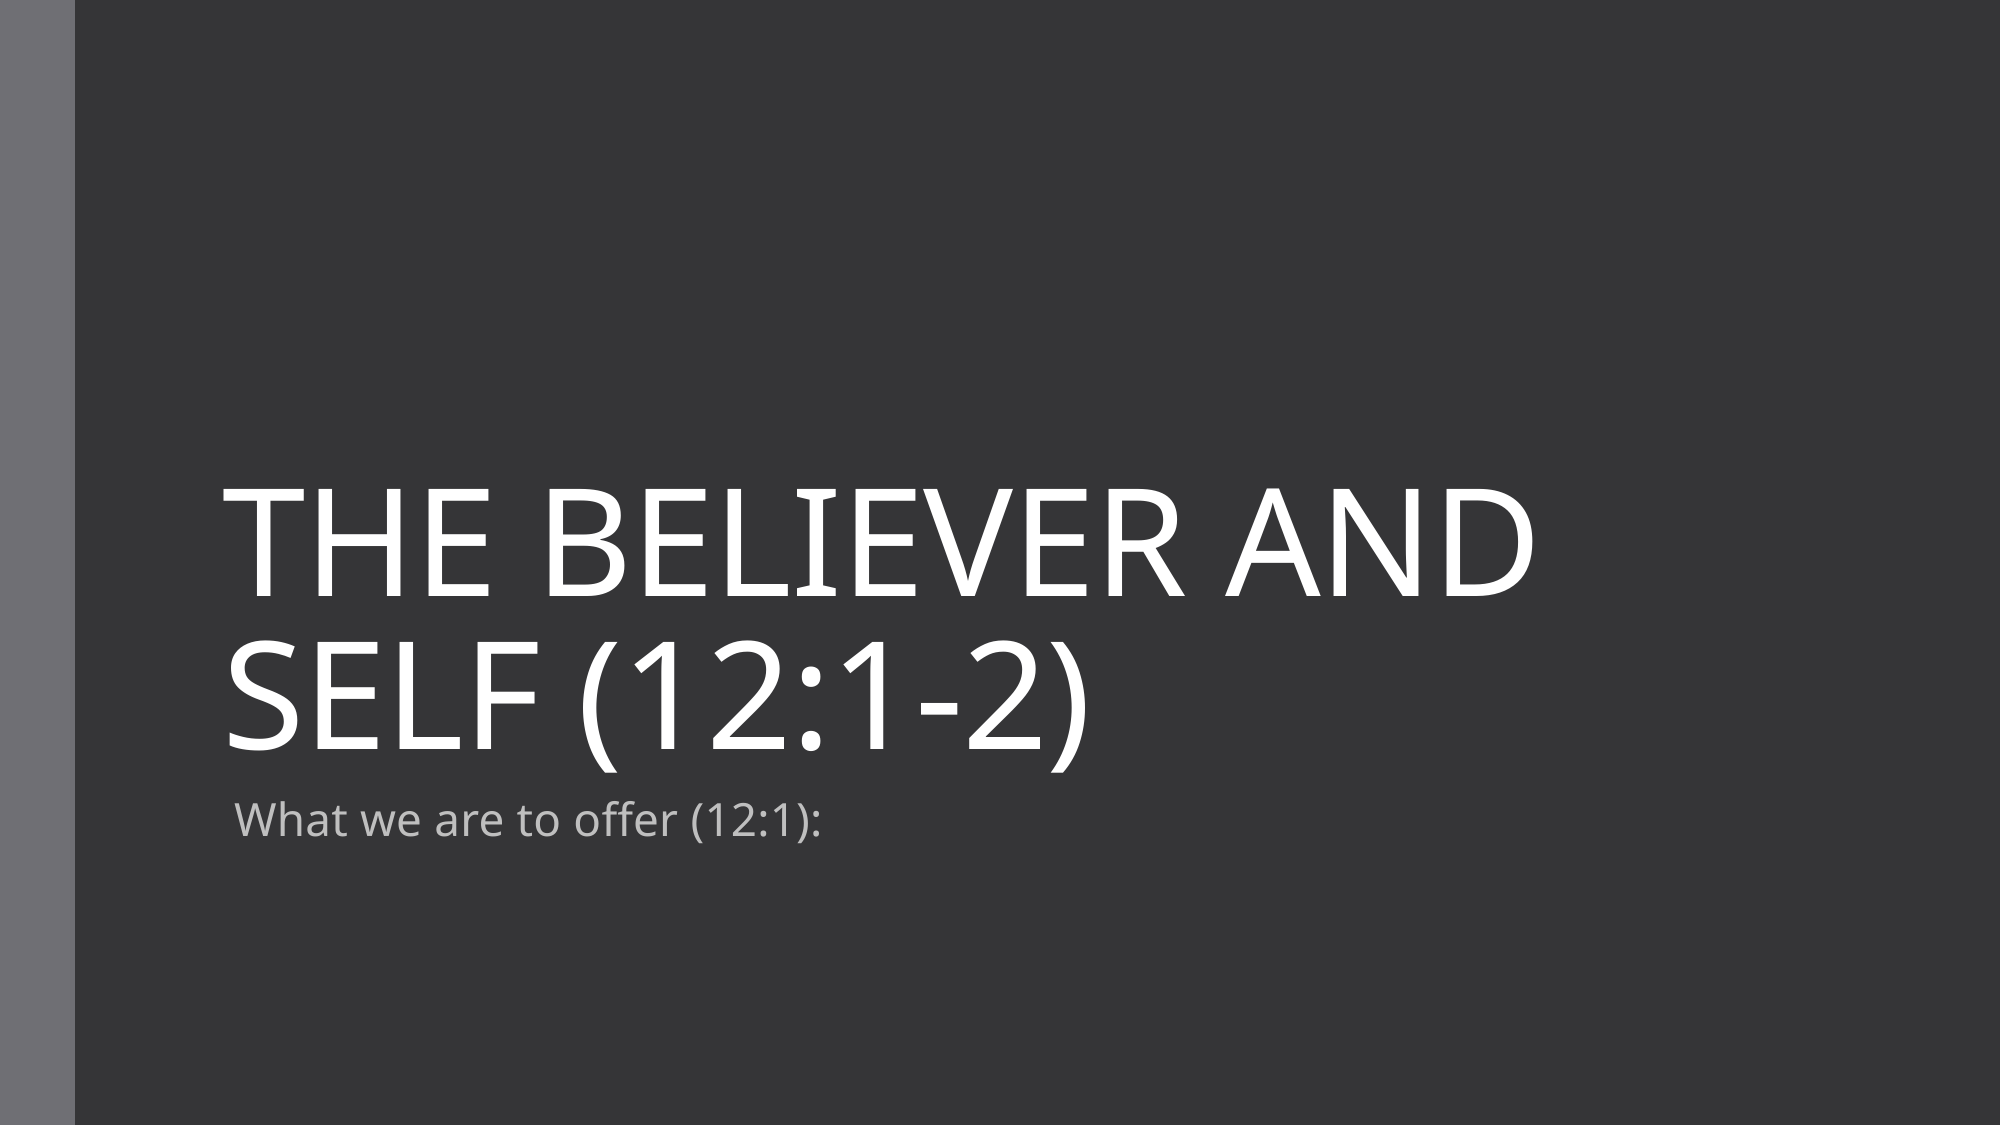

# THE BELIEVER AND SELF (12:1-2)
 What we are to offer (12:1):